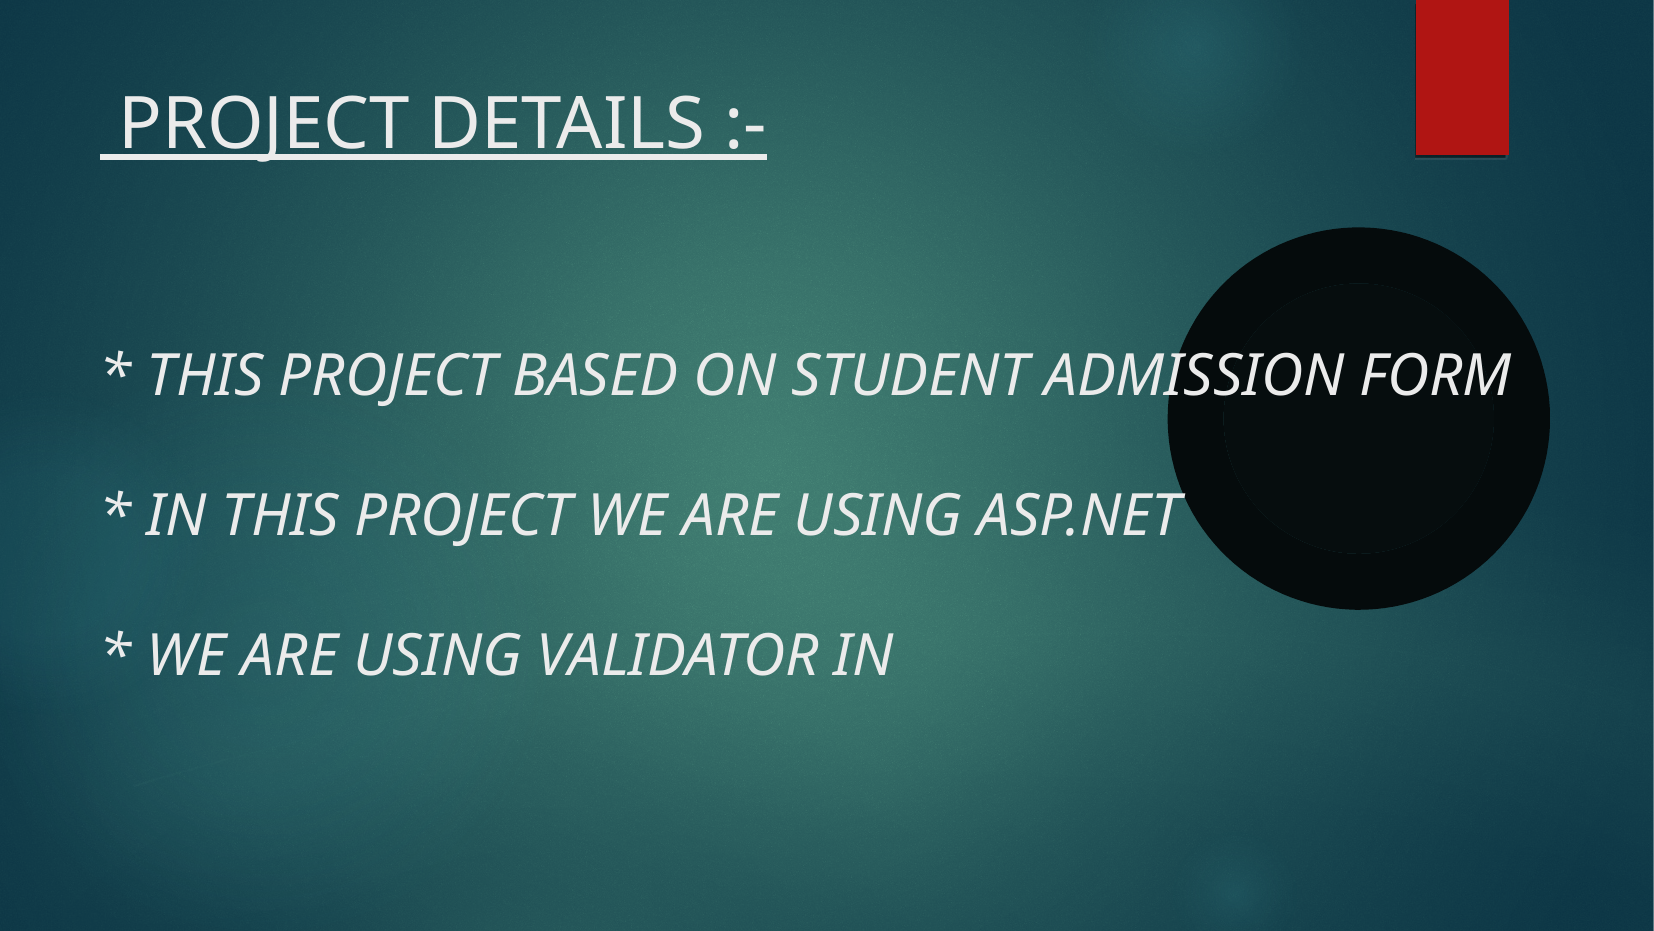

# PROJECT DETAILS :- * THIS PROJECT BASED ON STUDENT ADMISSION FORM * IN THIS PROJECT WE ARE USING ASP.NET * WE ARE USING VALIDATOR IN